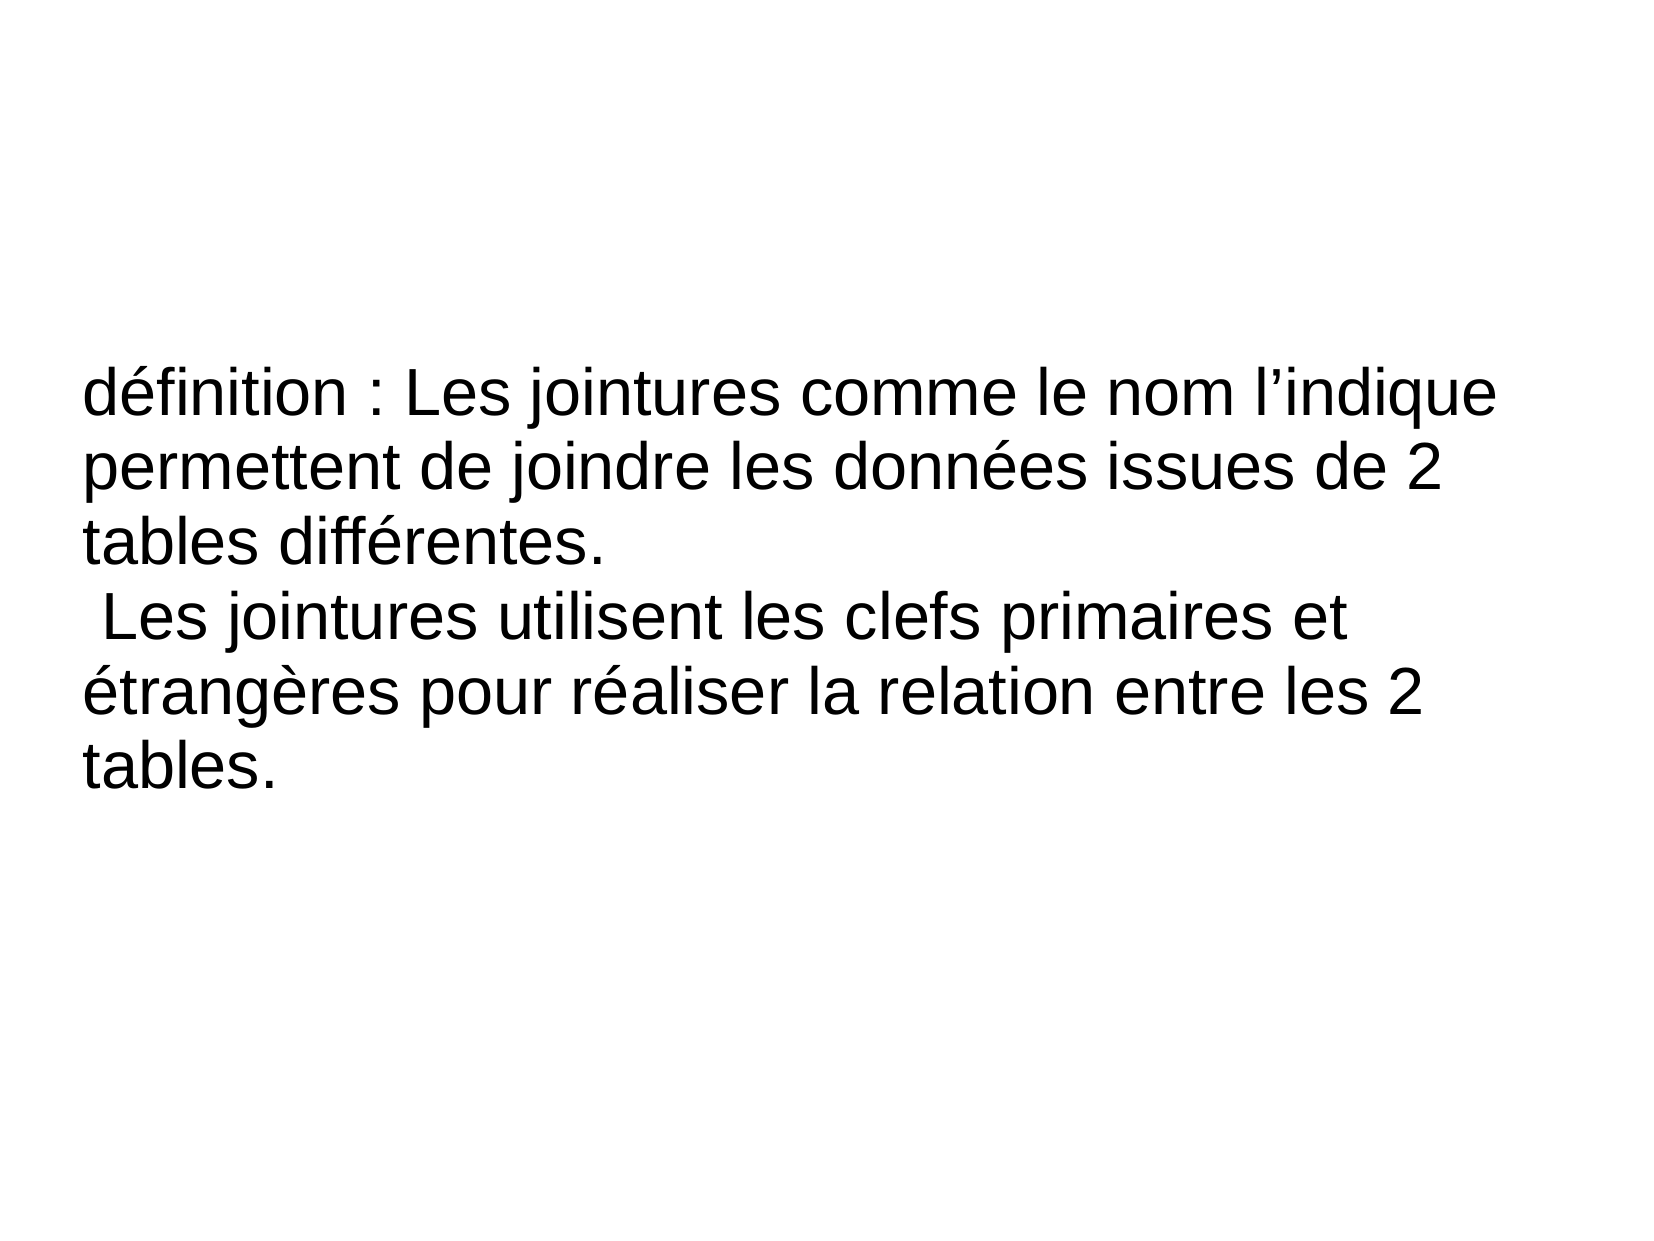

# définition : Les jointures comme le nom l’indique permettent de joindre les données issues de 2 tables différentes.
 Les jointures utilisent les clefs primaires et étrangères pour réaliser la relation entre les 2 tables.